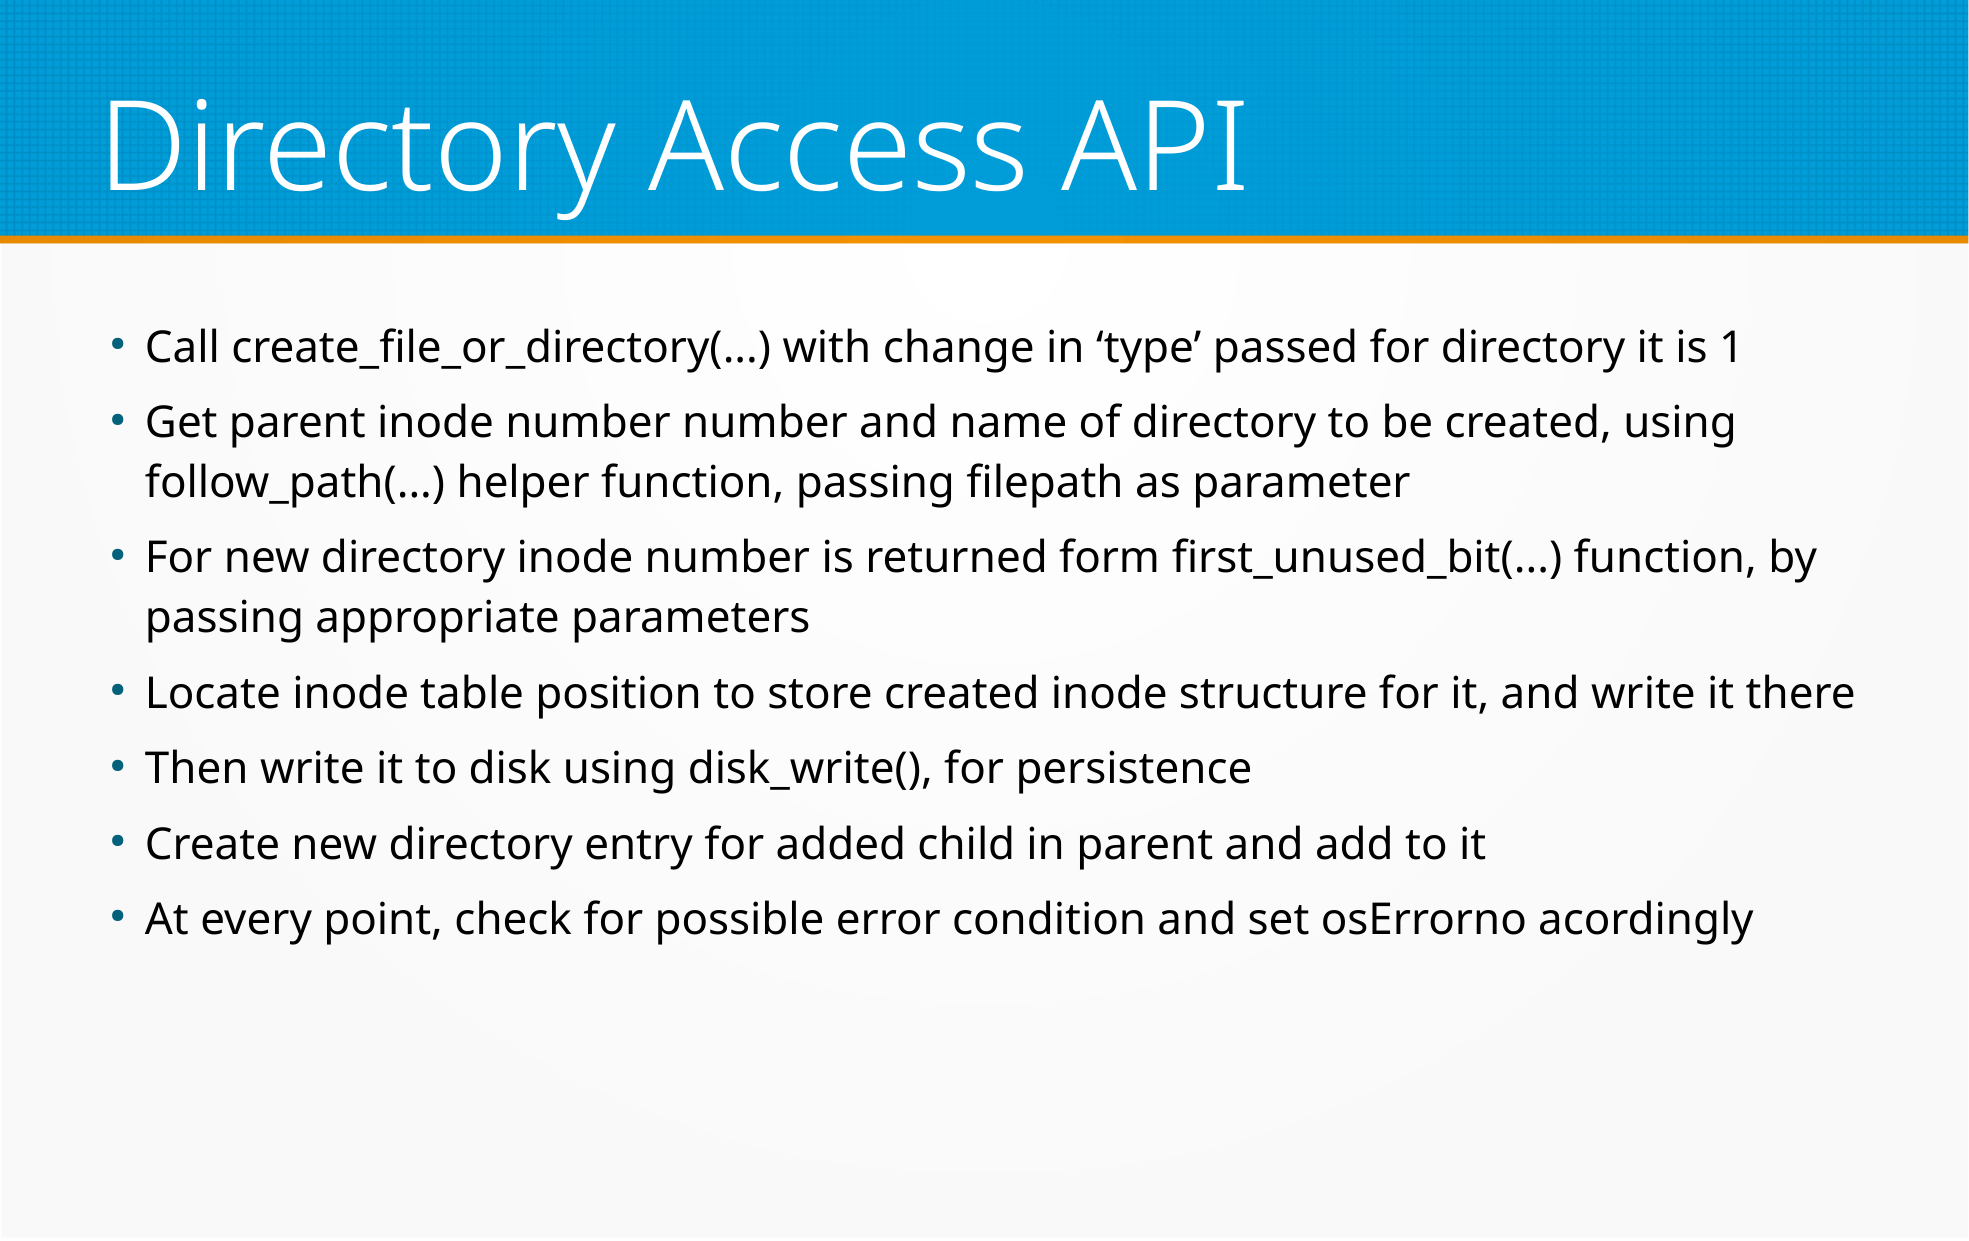

# Directory Access API
Call create_file_or_directory(...) with change in ‘type’ passed for directory it is 1
Get parent inode number number and name of directory to be created, using follow_path(...) helper function, passing filepath as parameter
For new directory inode number is returned form first_unused_bit(...) function, by passing appropriate parameters
Locate inode table position to store created inode structure for it, and write it there
Then write it to disk using disk_write(), for persistence
Create new directory entry for added child in parent and add to it
At every point, check for possible error condition and set osErrorno acordingly